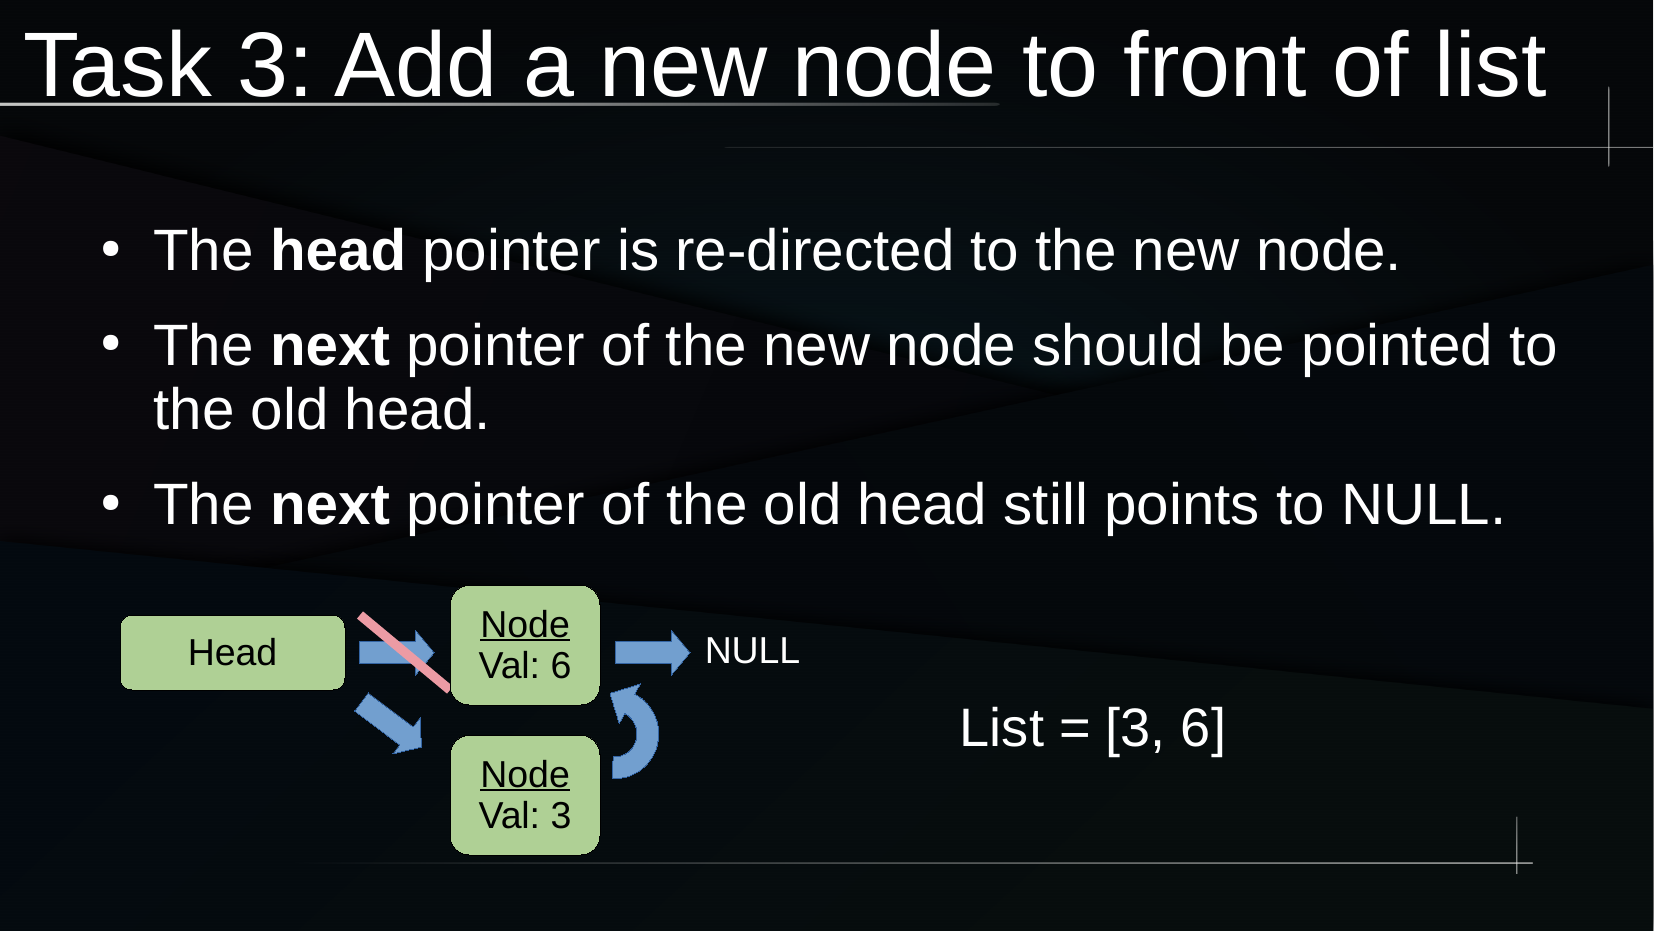

# Task 3: Add a new node to front of list
The head pointer is re-directed to the new node.
The next pointer of the new node should be pointed to the old head.
The next pointer of the old head still points to NULL.
Node
Val: 6
Head
NULL
List = [3, 6]
Node
Val: 3